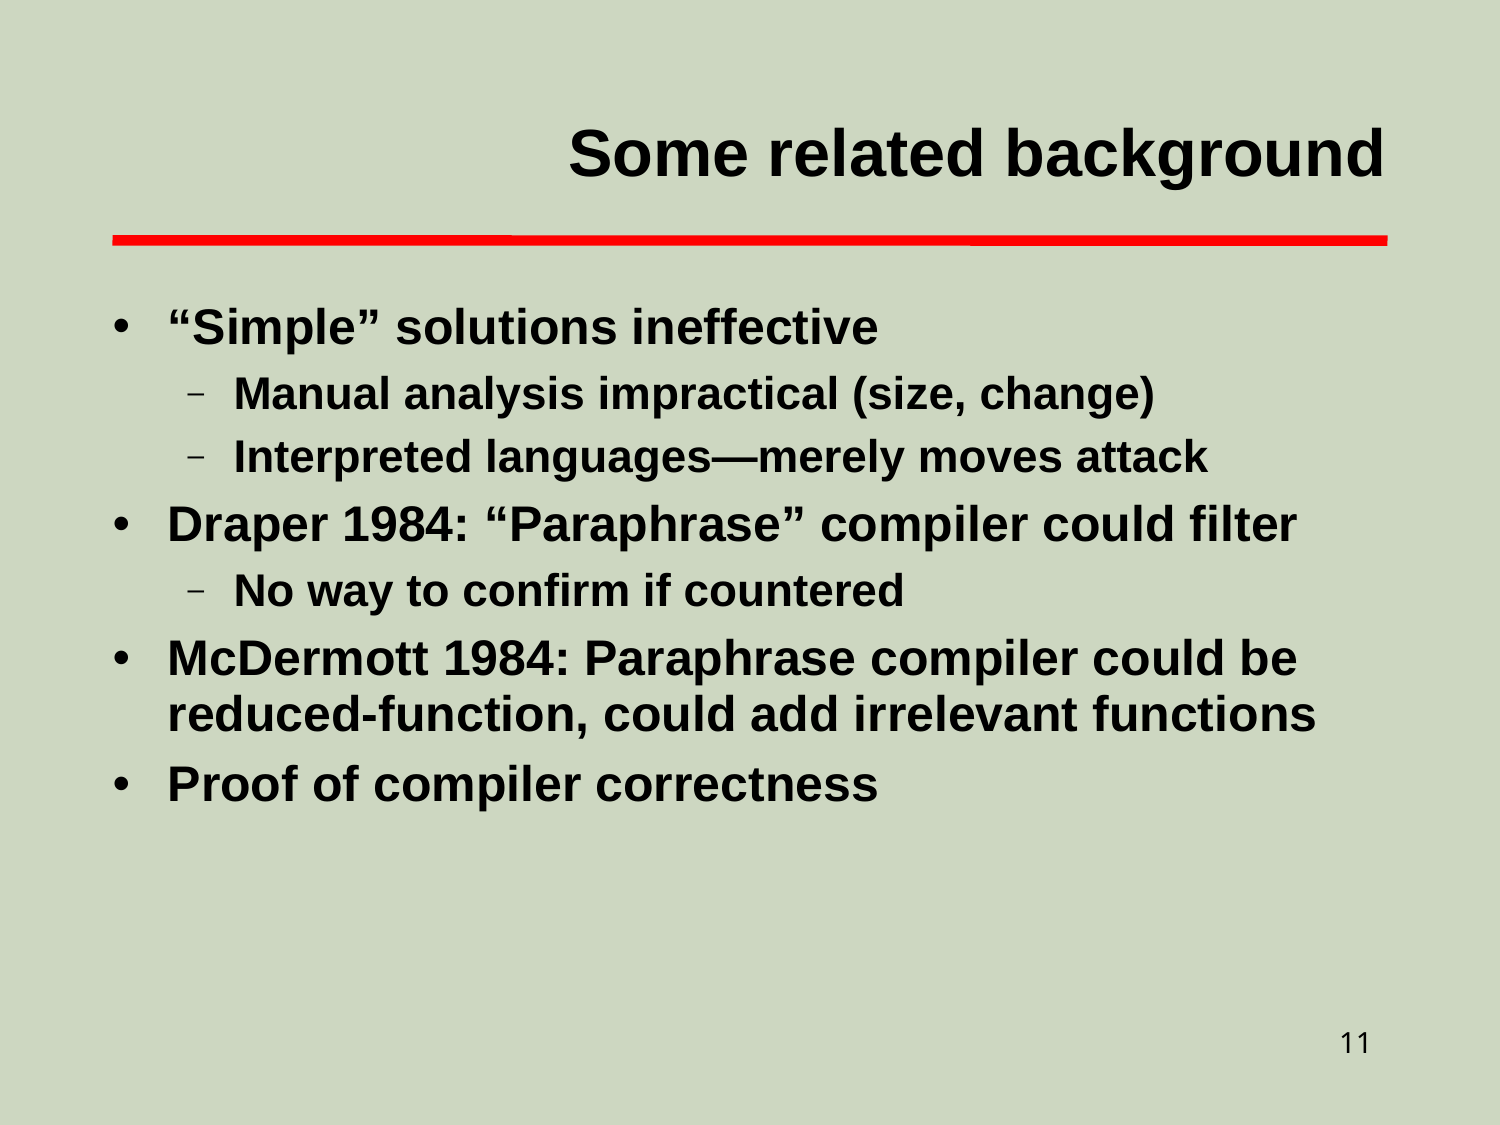

# Some related background
“Simple” solutions ineffective
Manual analysis impractical (size, change)
Interpreted languages—merely moves attack
Draper 1984: “Paraphrase” compiler could filter
No way to confirm if countered
McDermott 1984: Paraphrase compiler could be reduced-function, could add irrelevant functions
Proof of compiler correctness